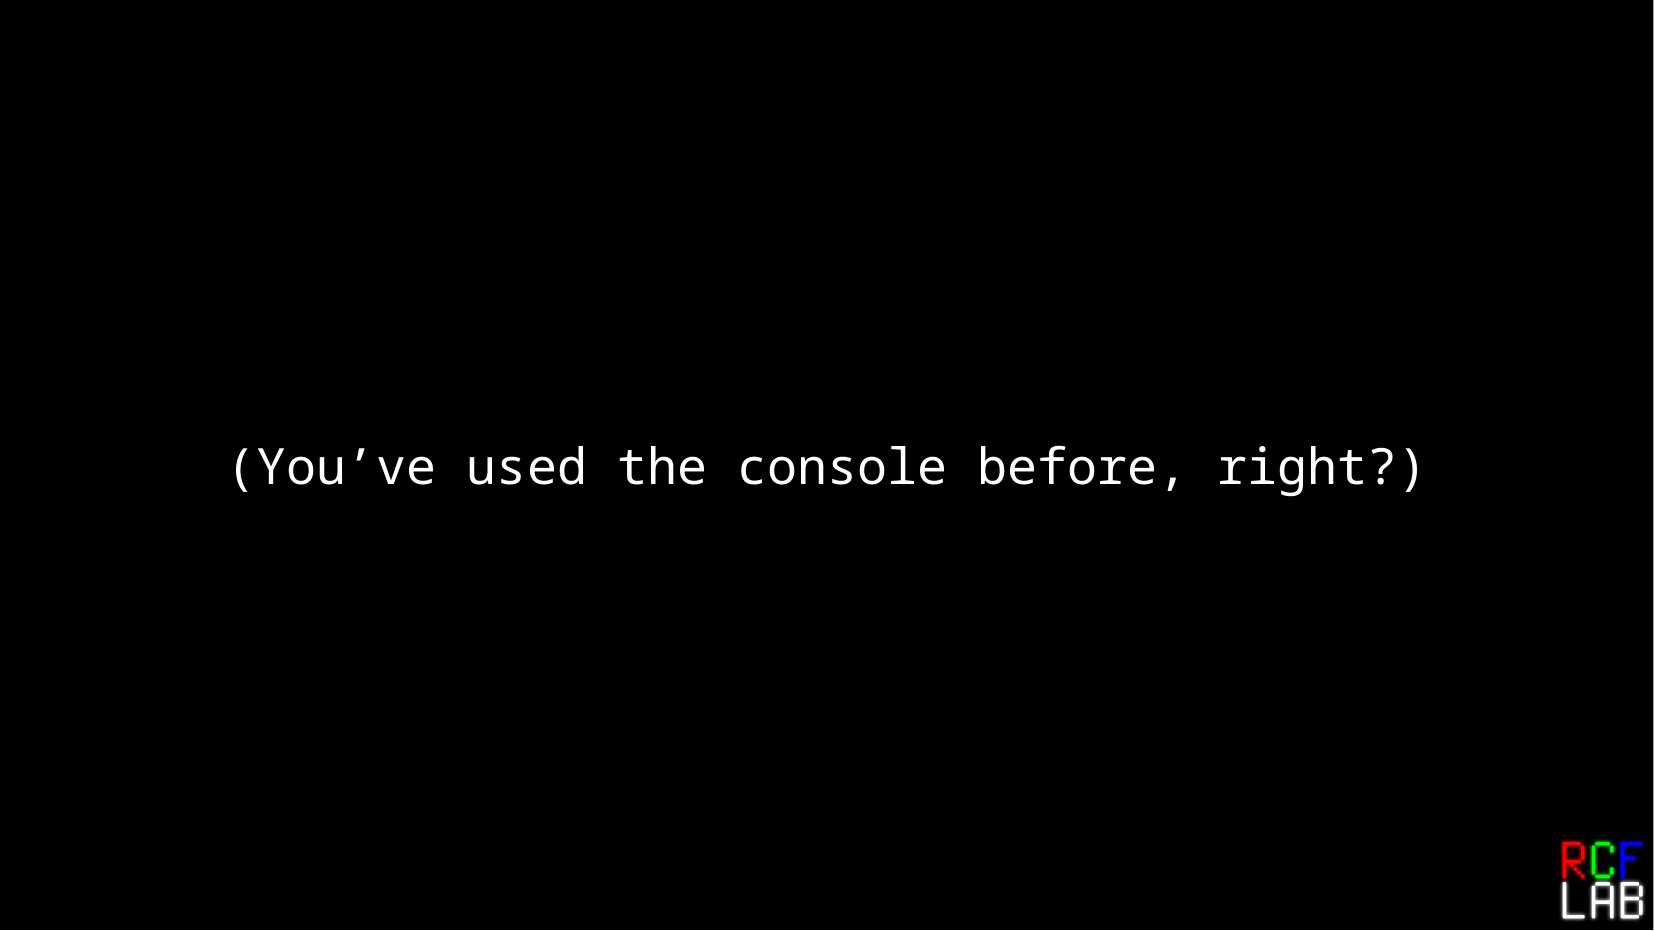

# (You’ve used the console before, right?)